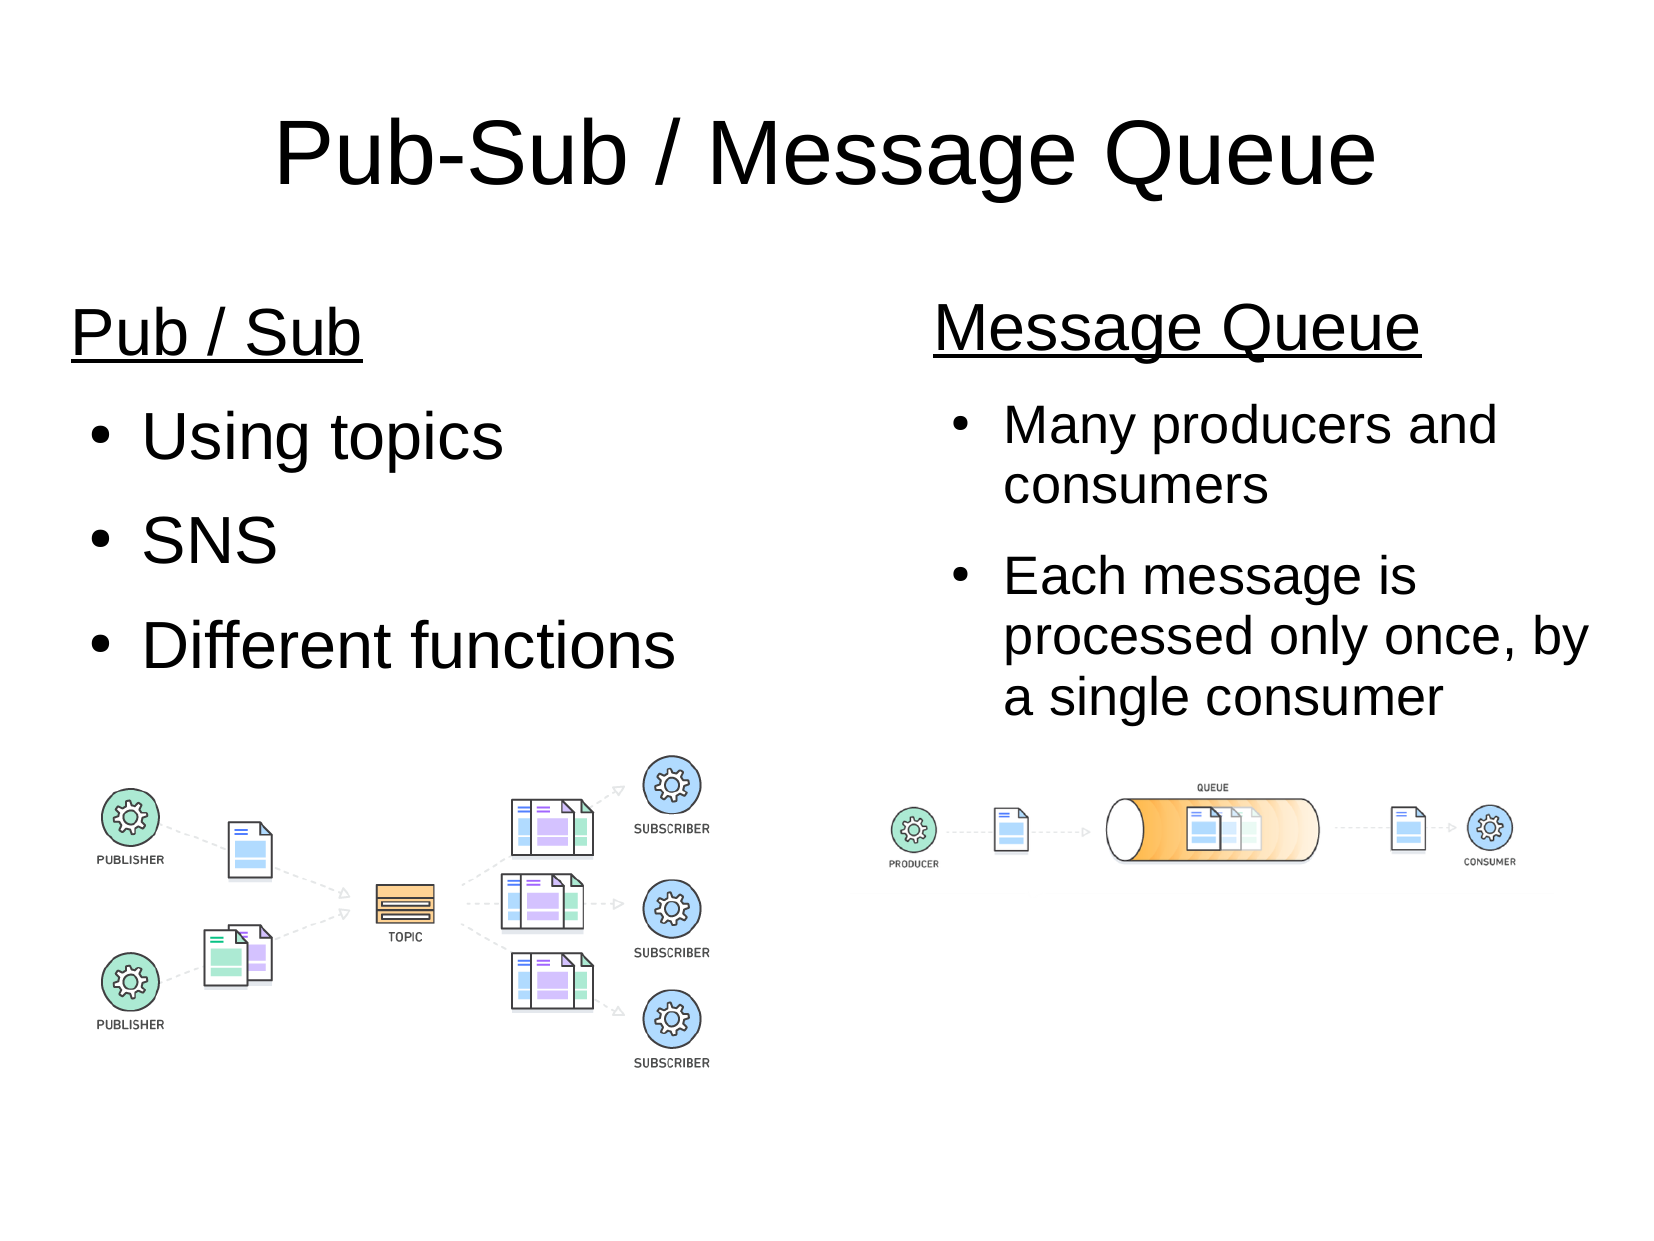

# Pub-Sub / Message Queue
Message Queue
Many producers and consumers
Each message is processed only once, by a single consumer
Pub / Sub
Using topics
SNS
Different functions